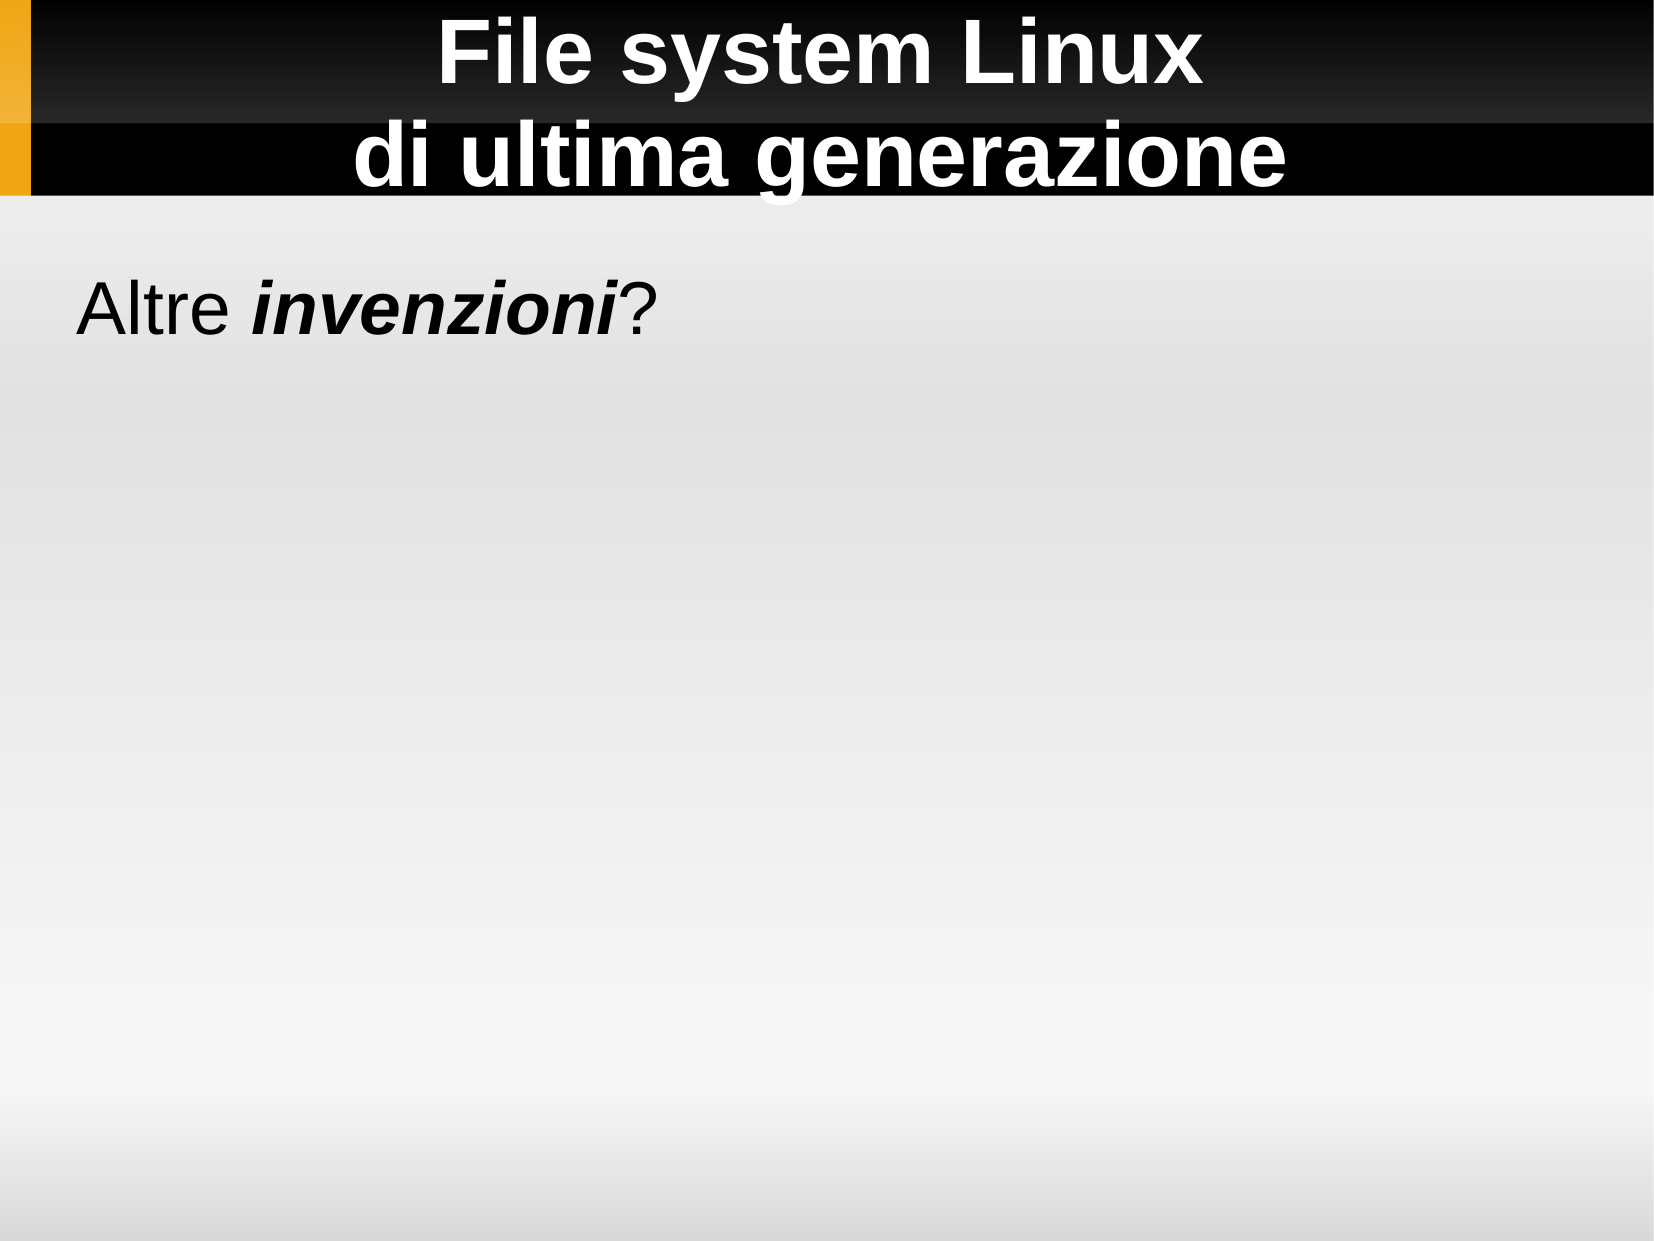

# File system Linux di ultima generazione
Altre invenzioni?